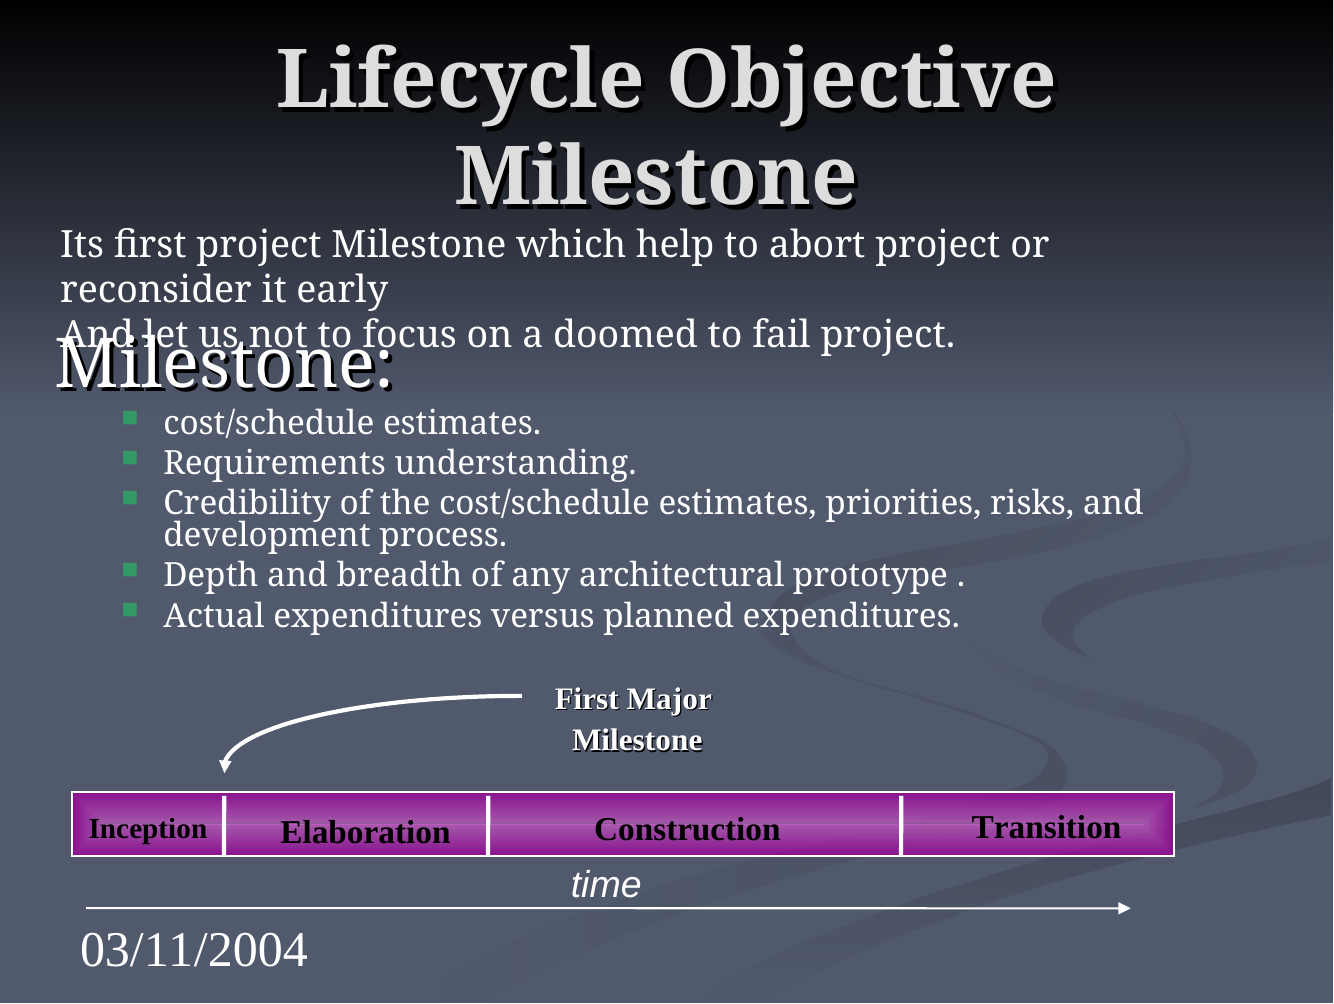

Lifecycle Objective Milestone
Its first project Milestone which help to abort project or reconsider it early
And let us not to focus on a doomed to fail project.
# Milestone:
cost/schedule estimates.
Requirements understanding.
Credibility of the cost/schedule estimates, priorities, risks, and development process.
Depth and breadth of any architectural prototype .
Actual expenditures versus planned expenditures.
First Major
Milestone
Transition
Construction
Inception
Elaboration
time
03/11/2004